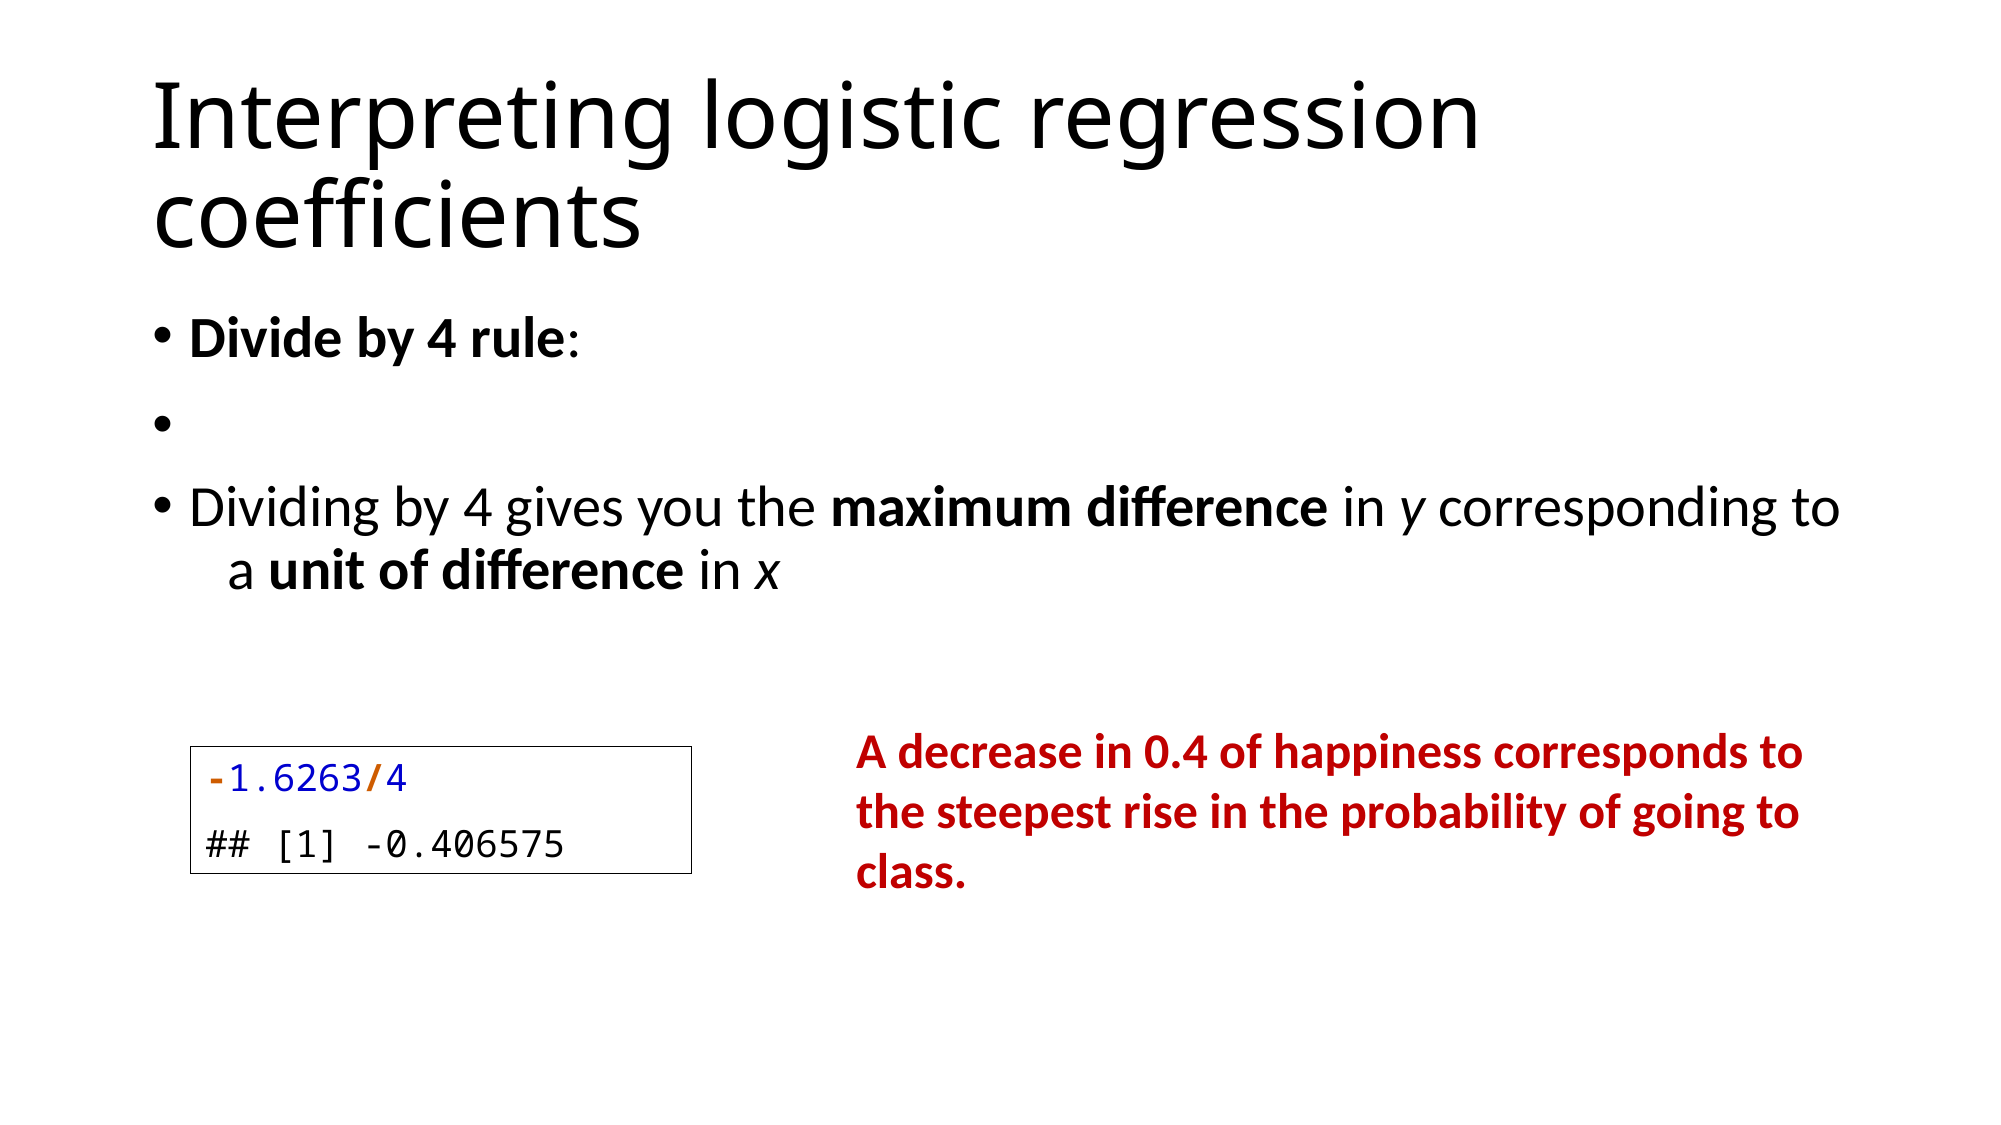

# Interpreting logistic regression coefficients
Divide by 4 rule:
Dividing by 4 gives you the maximum difference in y corresponding to a unit of difference in x
A decrease in 0.4 of happiness corresponds to the steepest rise in the probability of going to class.
-1.6263/4
## [1] -0.406575